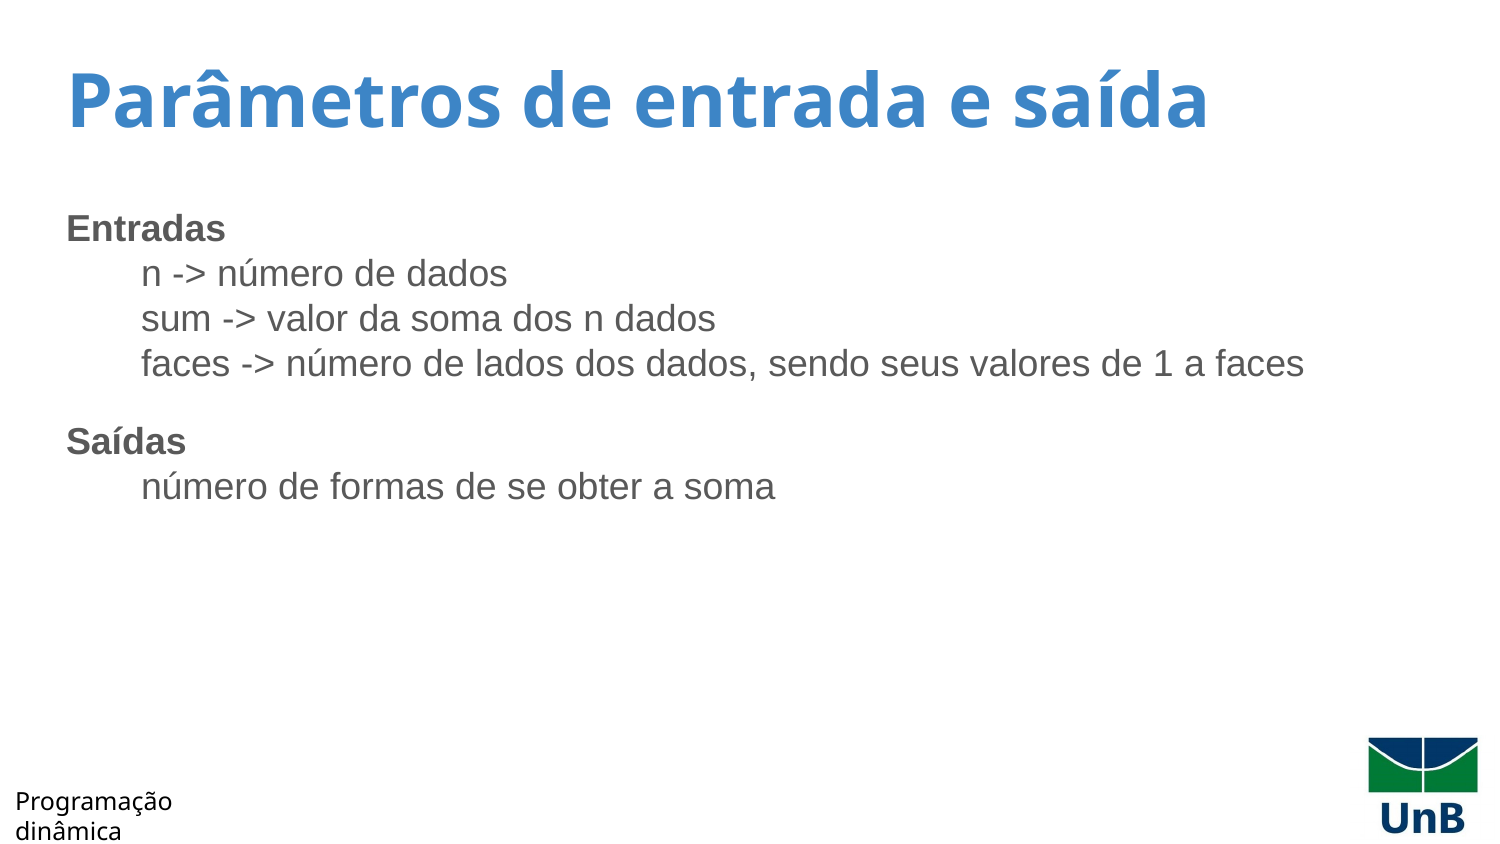

# Parâmetros de entrada e saída
Entradas
	n -> número de dados
	sum -> valor da soma dos n dados
	faces -> número de lados dos dados, sendo seus valores de 1 a faces
Saídas
	número de formas de se obter a soma
Programação dinâmica